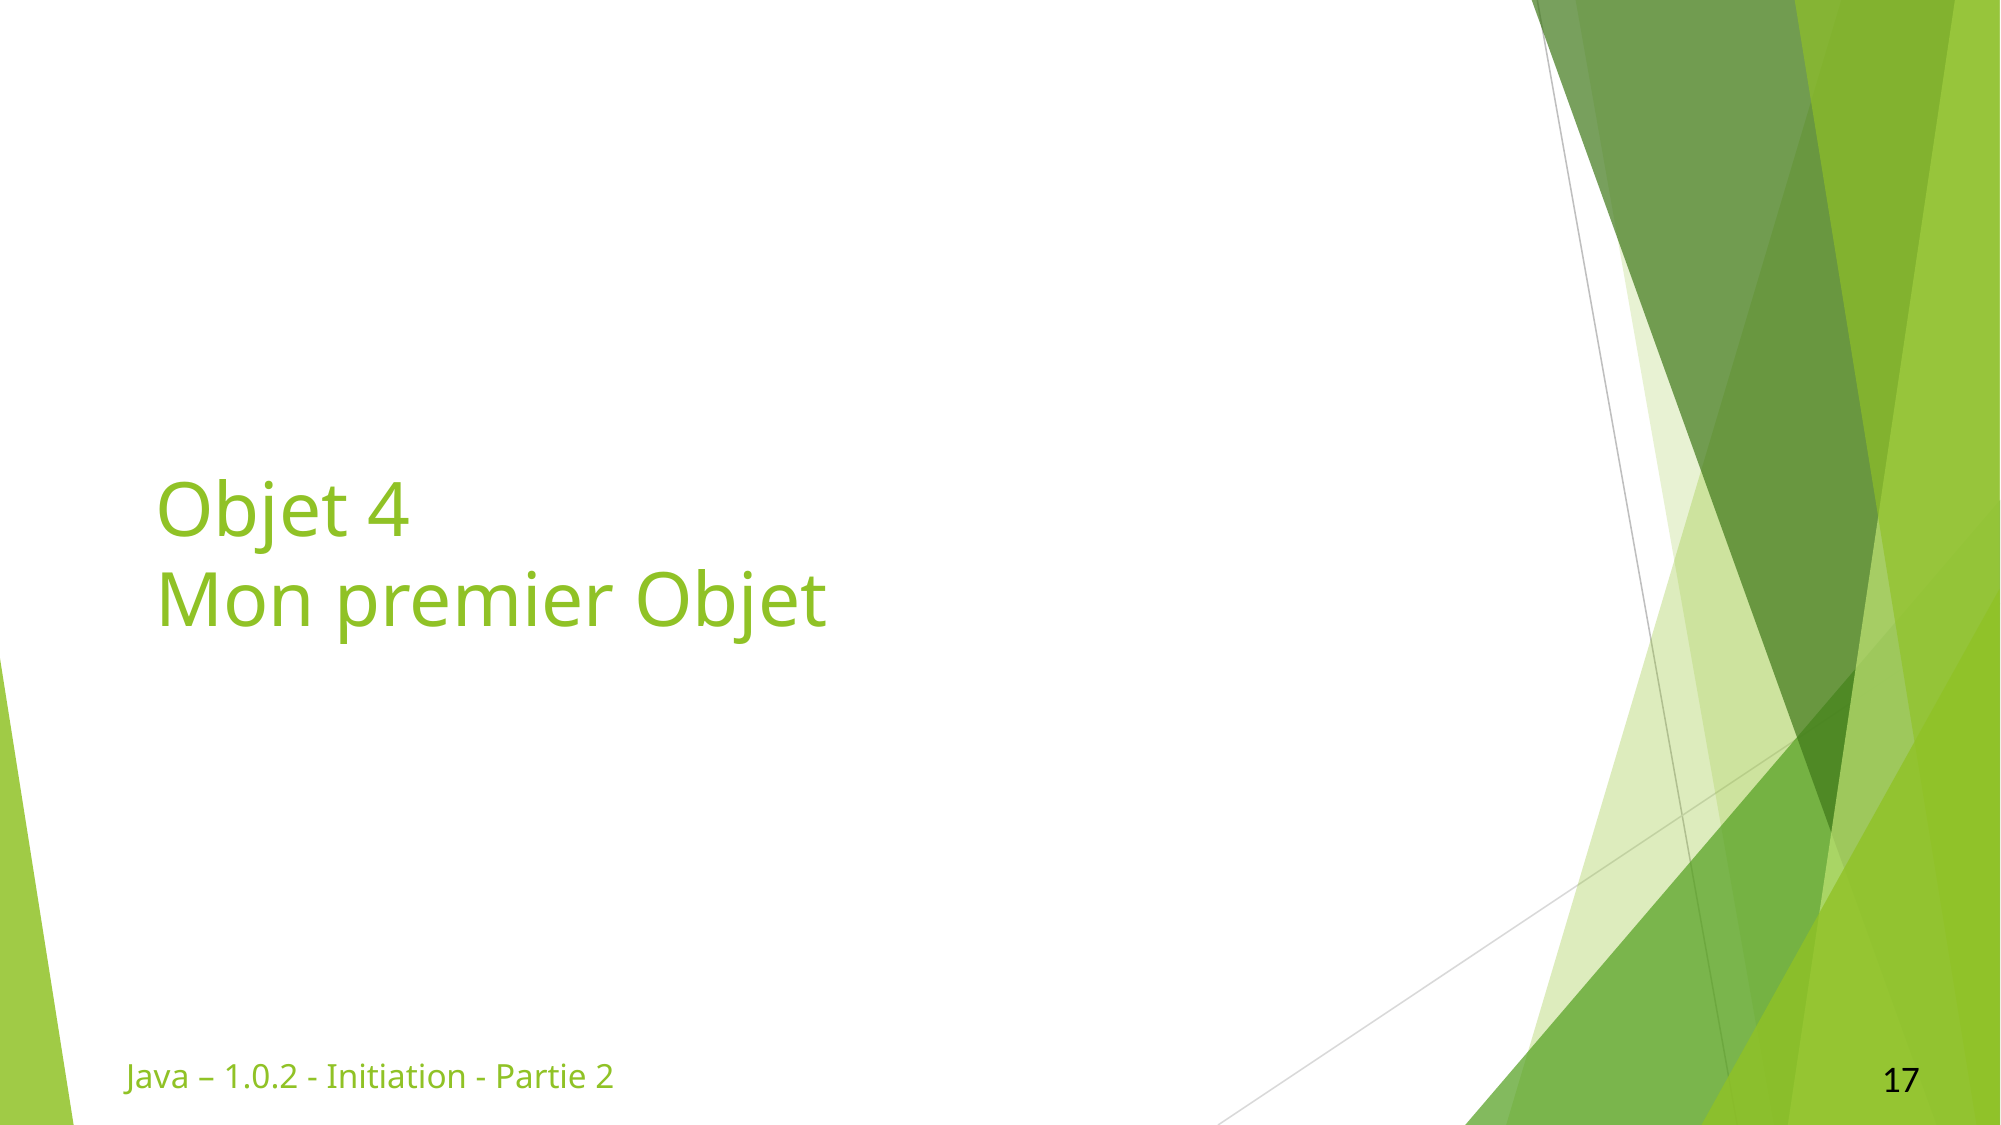

# Objet 4 Mon premier Objet
Java – 1.0.2 - Initiation - Partie 2